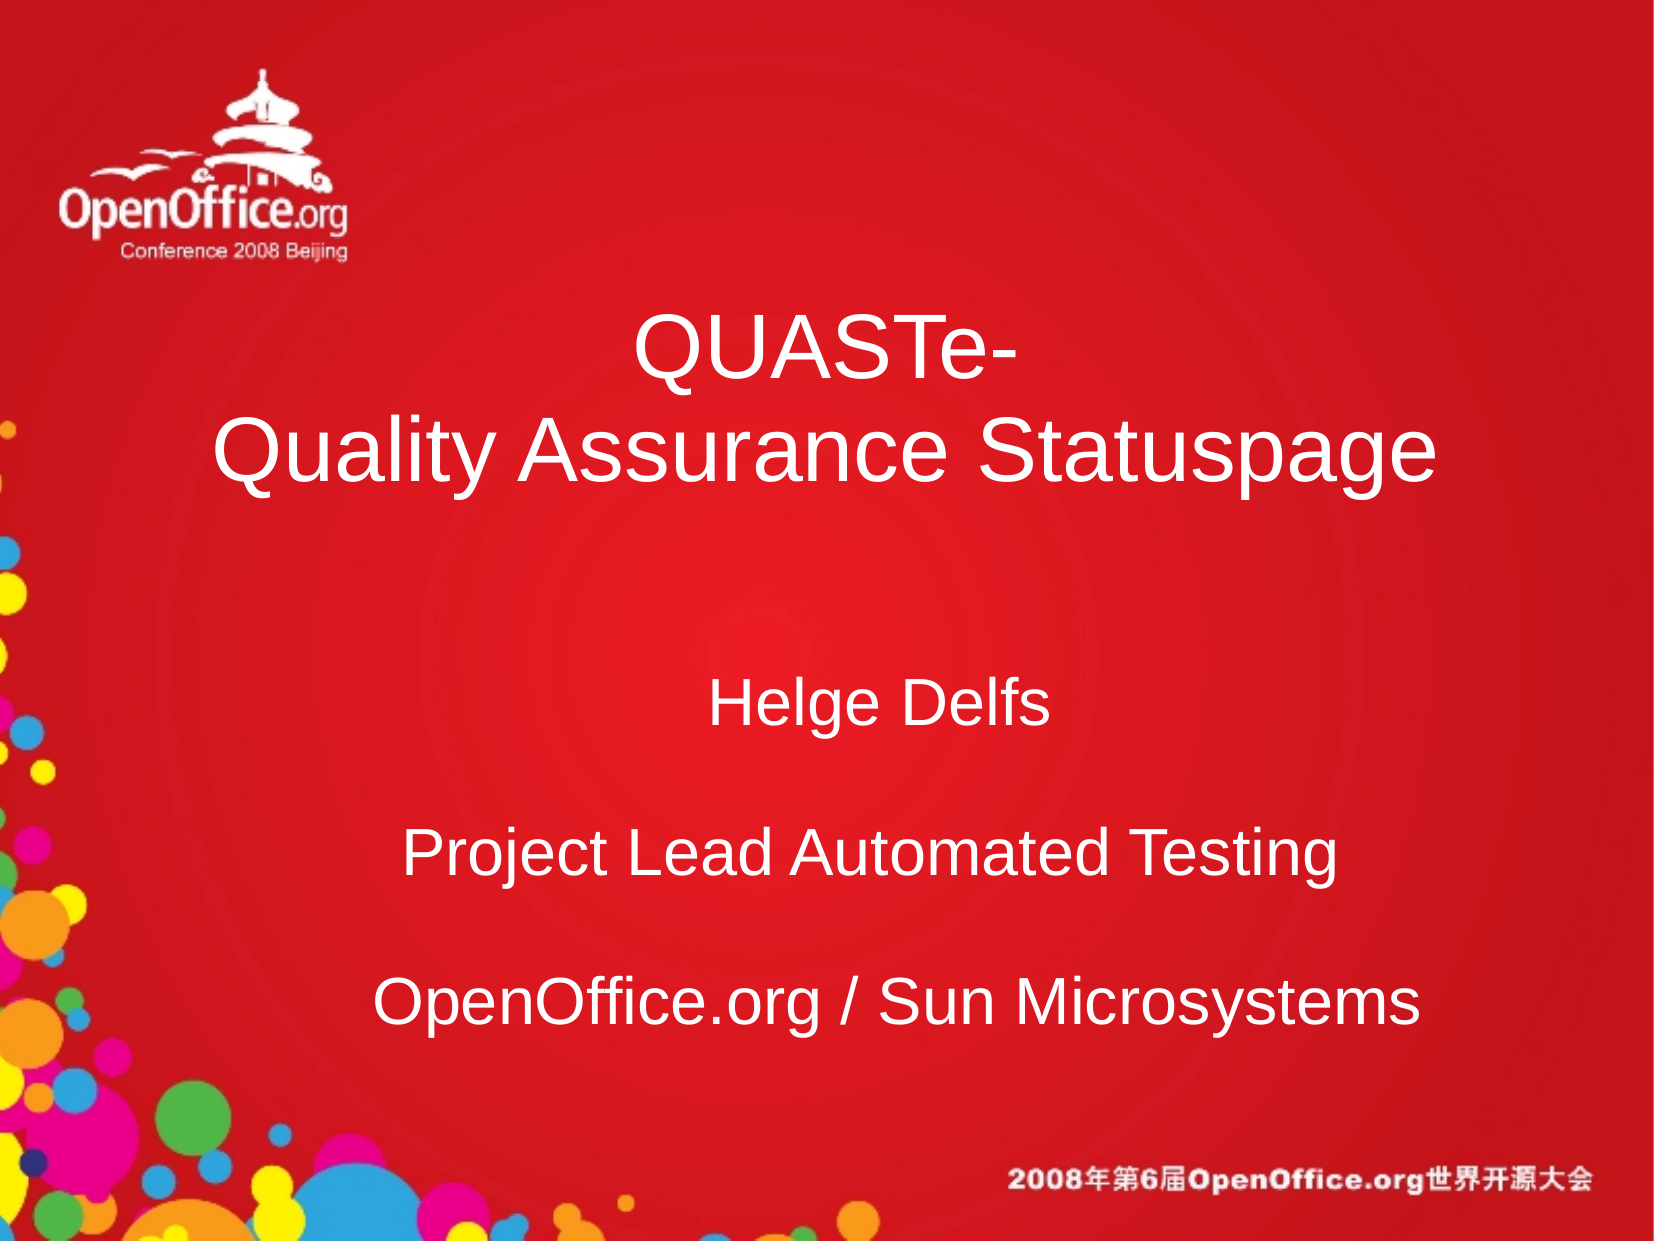

# QUASTe- Quality Assurance Statuspage
Helge Delfs
Project Lead Automated Testing
OpenOffice.org / Sun Microsystems